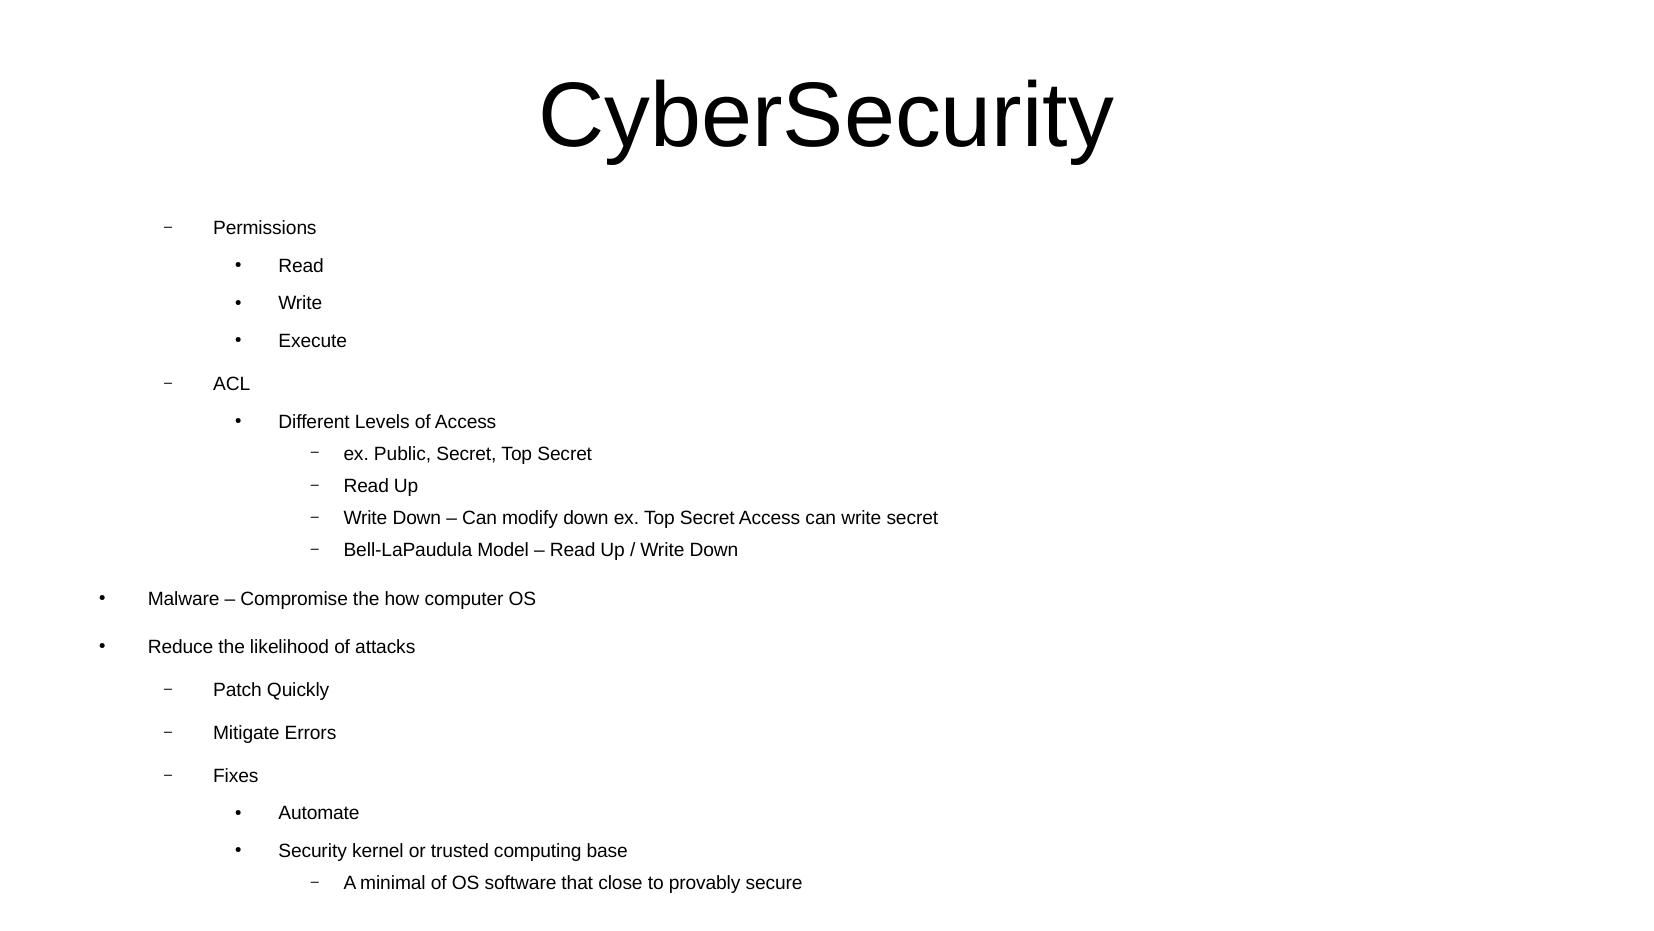

# CyberSecurity
Permissions
Read
Write
Execute
ACL
Different Levels of Access
ex. Public, Secret, Top Secret
Read Up
Write Down – Can modify down ex. Top Secret Access can write secret
Bell-LaPaudula Model – Read Up / Write Down
Malware – Compromise the how computer OS
Reduce the likelihood of attacks
Patch Quickly
Mitigate Errors
Fixes
Automate
Security kernel or trusted computing base
A minimal of OS software that close to provably secure